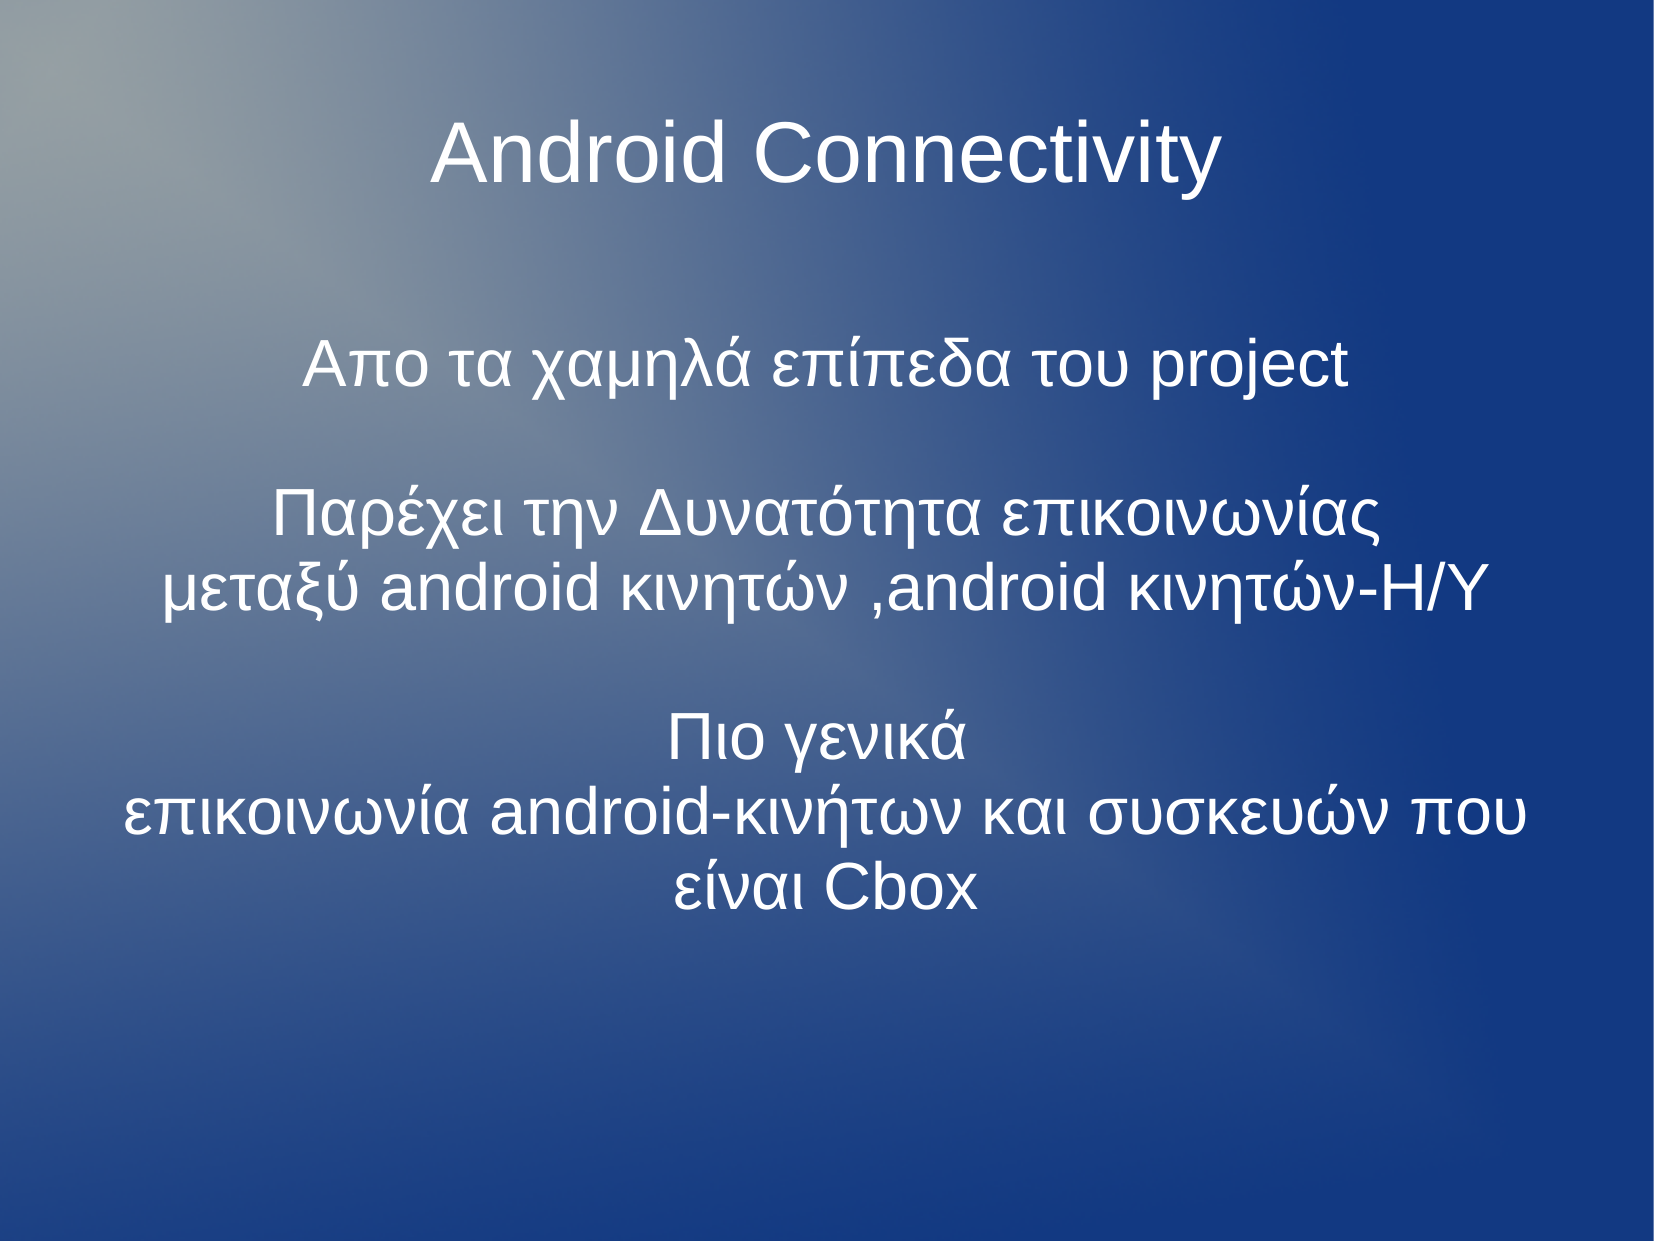

# Android Connectivity
Απο τα χαμηλά επίπεδα του project
Παρέχει την Δυνατότητα επικοινωνίας
μεταξύ android κινητών ,android κινητών-Η/Υ
Πιο γενικά
επικοινωνία android-κινήτων και συσκευών που είναι Cbox